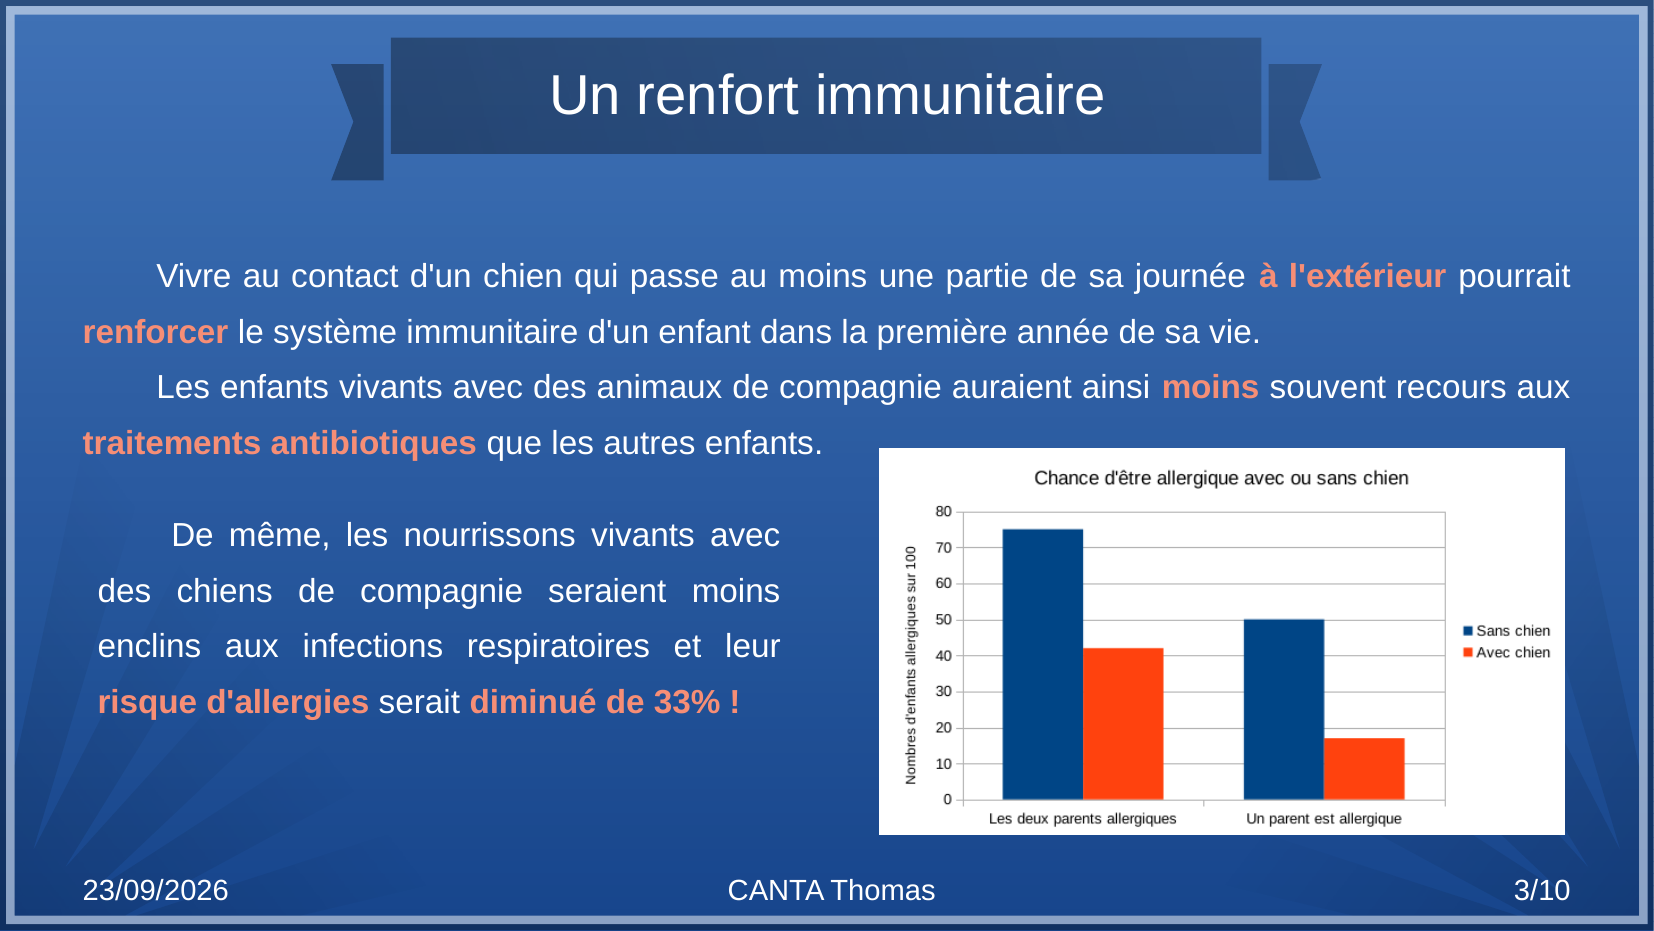

Un renfort immunitaire
	Vivre au contact d'un chien qui passe au moins une partie de sa journée à l'extérieur pourrait renforcer le système immunitaire d'un enfant dans la première année de sa vie.
	Les enfants vivants avec des animaux de compagnie auraient ainsi moins souvent recours aux traitements antibiotiques que les autres enfants.
	De même, les nourrissons vivants avec des chiens de compagnie seraient moins enclins aux infections respiratoires et leur risque d'allergies serait diminué de 33% !
3